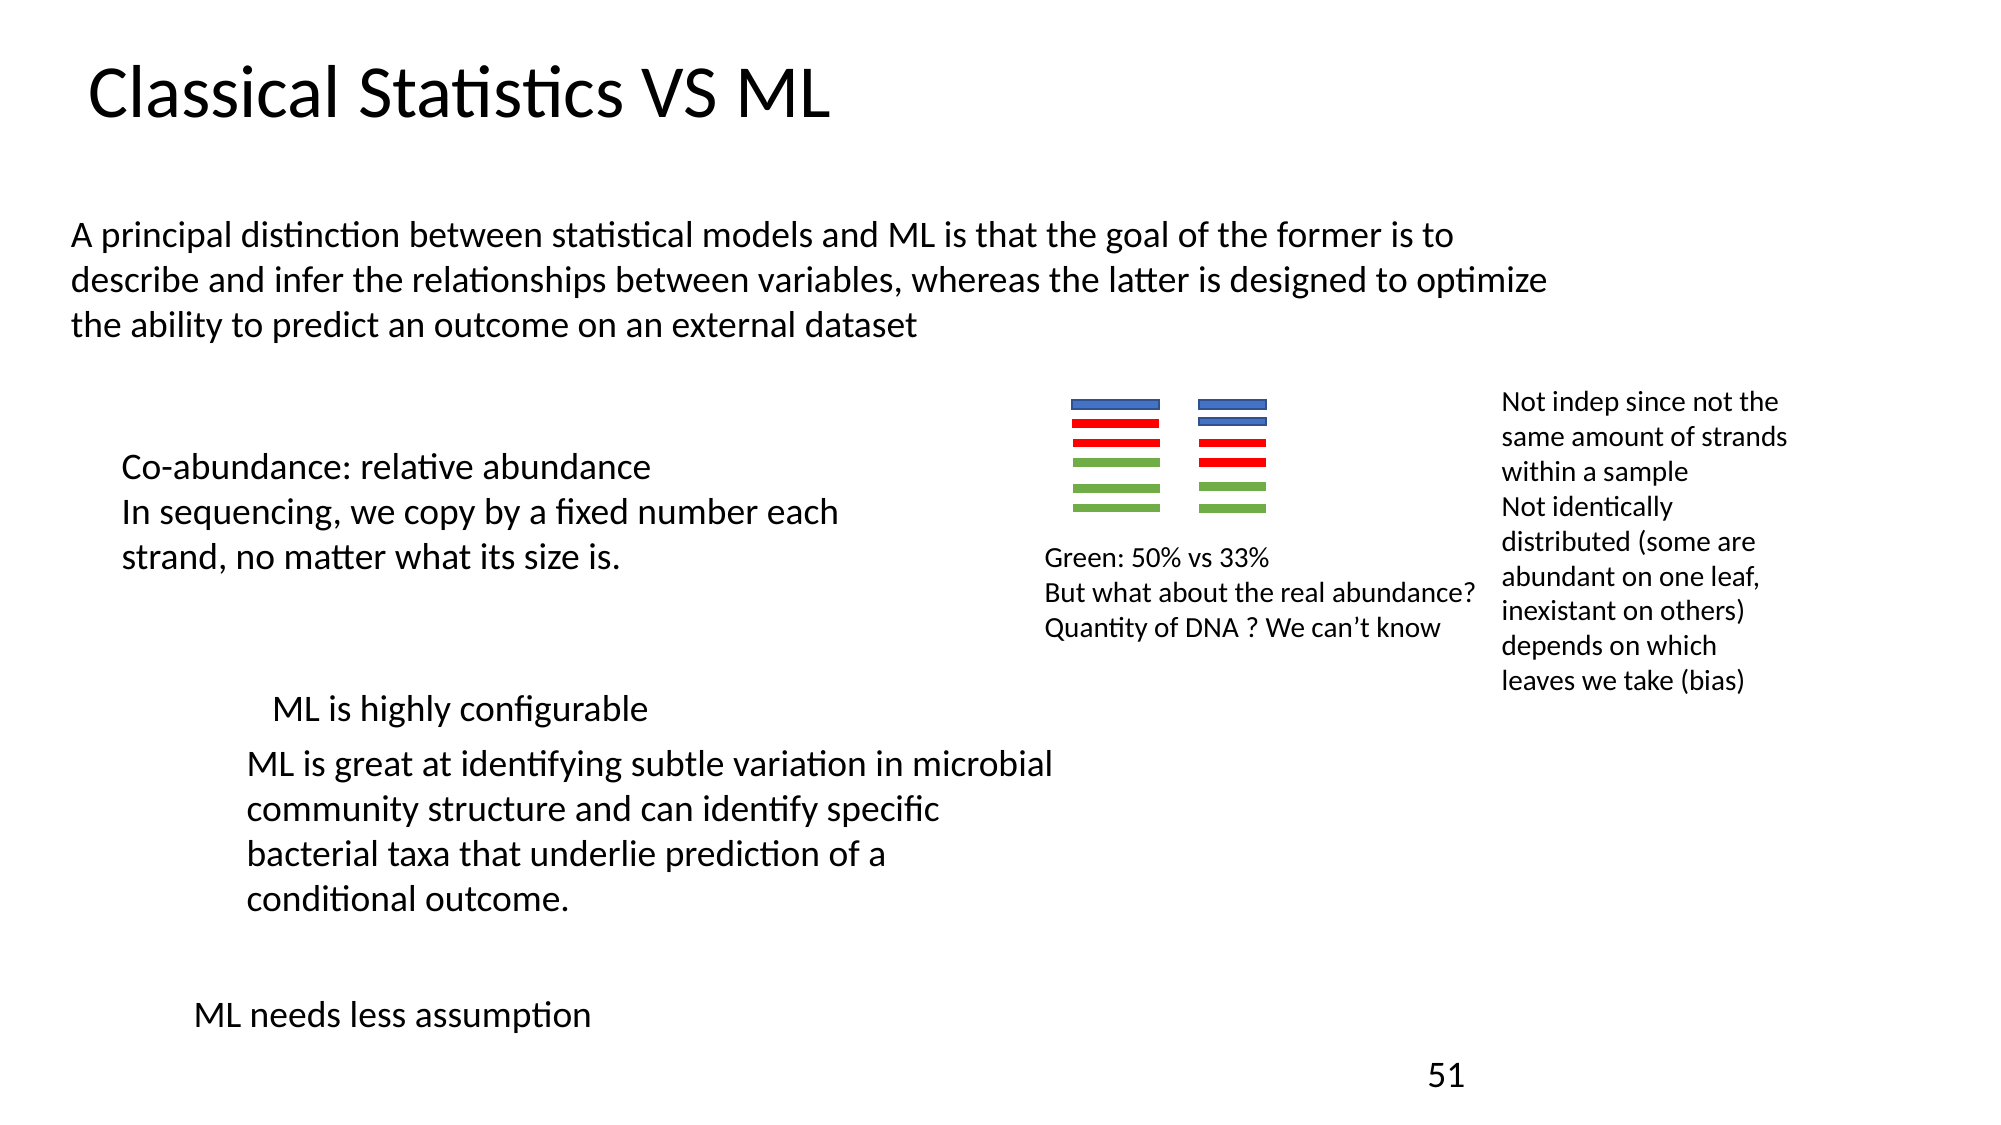

Classical Statistics VS ML
A principal distinction between statistical models and ML is that the goal of the former is to describe and infer the relationships between variables, whereas the latter is designed to optimize the ability to predict an outcome on an external dataset
Not indep since not the same amount of strands within a sample
Not identically distributed (some are abundant on one leaf, inexistant on others) depends on which leaves we take (bias)
Co-abundance: relative abundance
In sequencing, we copy by a fixed number each strand, no matter what its size is.
Green: 50% vs 33%
But what about the real abundance? Quantity of DNA ? We can’t know
ML is highly configurable
ML is great at identifying subtle variation in microbial community structure and can identify specific bacterial taxa that underlie prediction of a conditional outcome.
ML needs less assumption